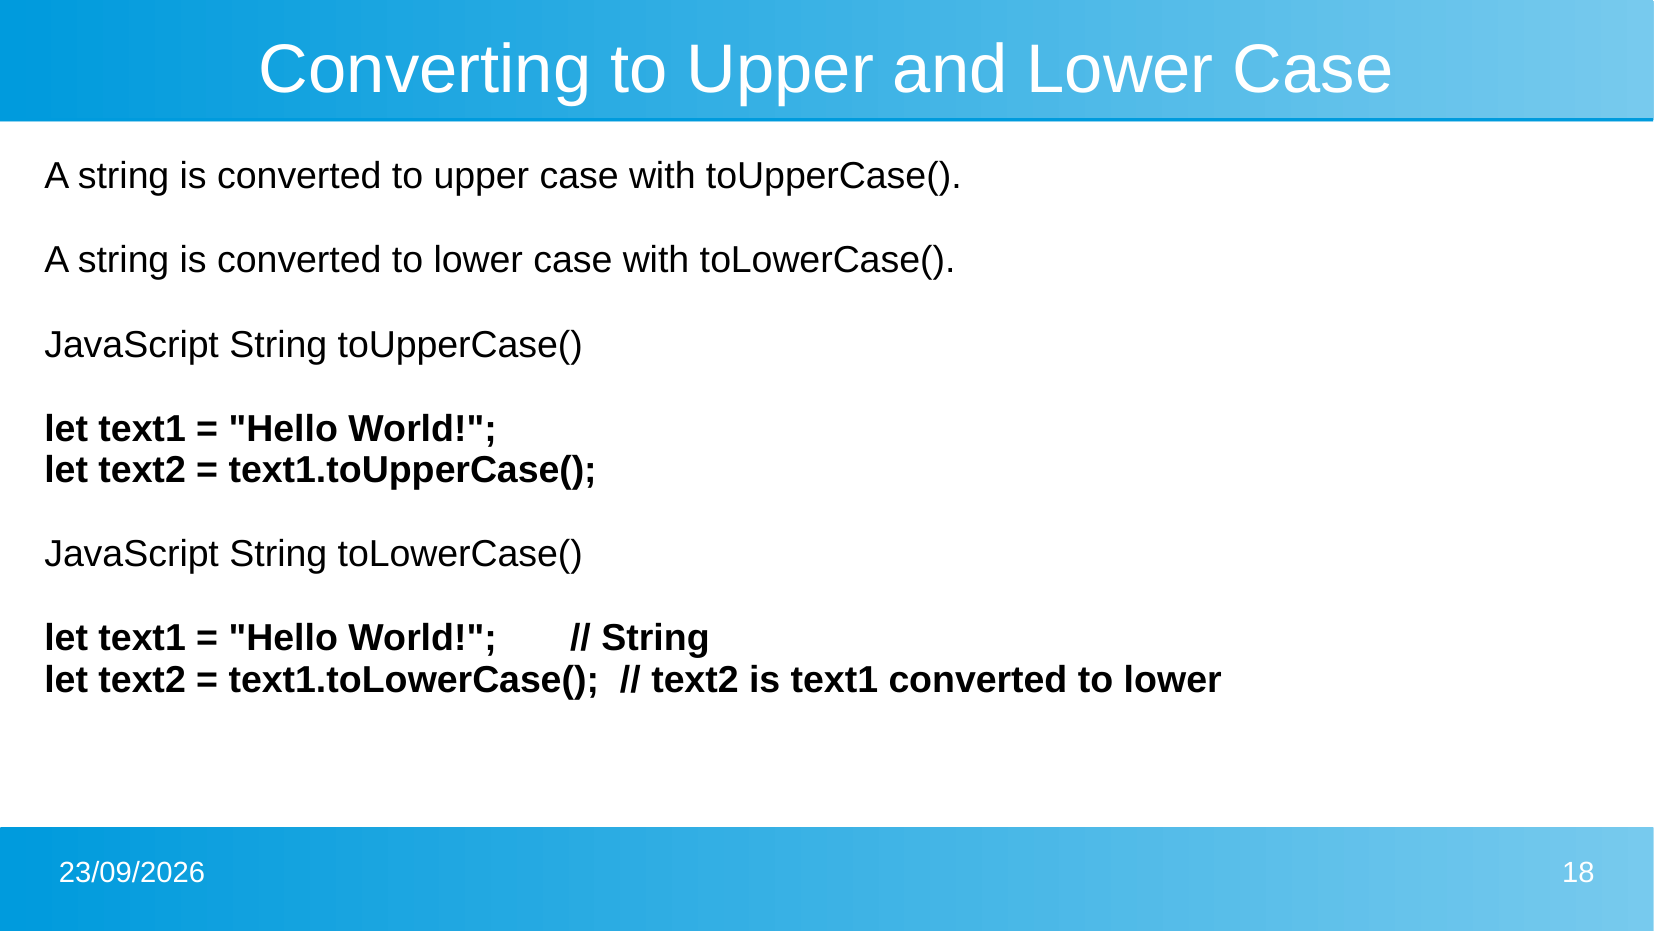

# Converting to Upper and Lower Case
A string is converted to upper case with toUpperCase().
A string is converted to lower case with toLowerCase().
JavaScript String toUpperCase()
let text1 = "Hello World!";
let text2 = text1.toUpperCase();
JavaScript String toLowerCase()
let text1 = "Hello World!"; // String
let text2 = text1.toLowerCase(); // text2 is text1 converted to lower
18